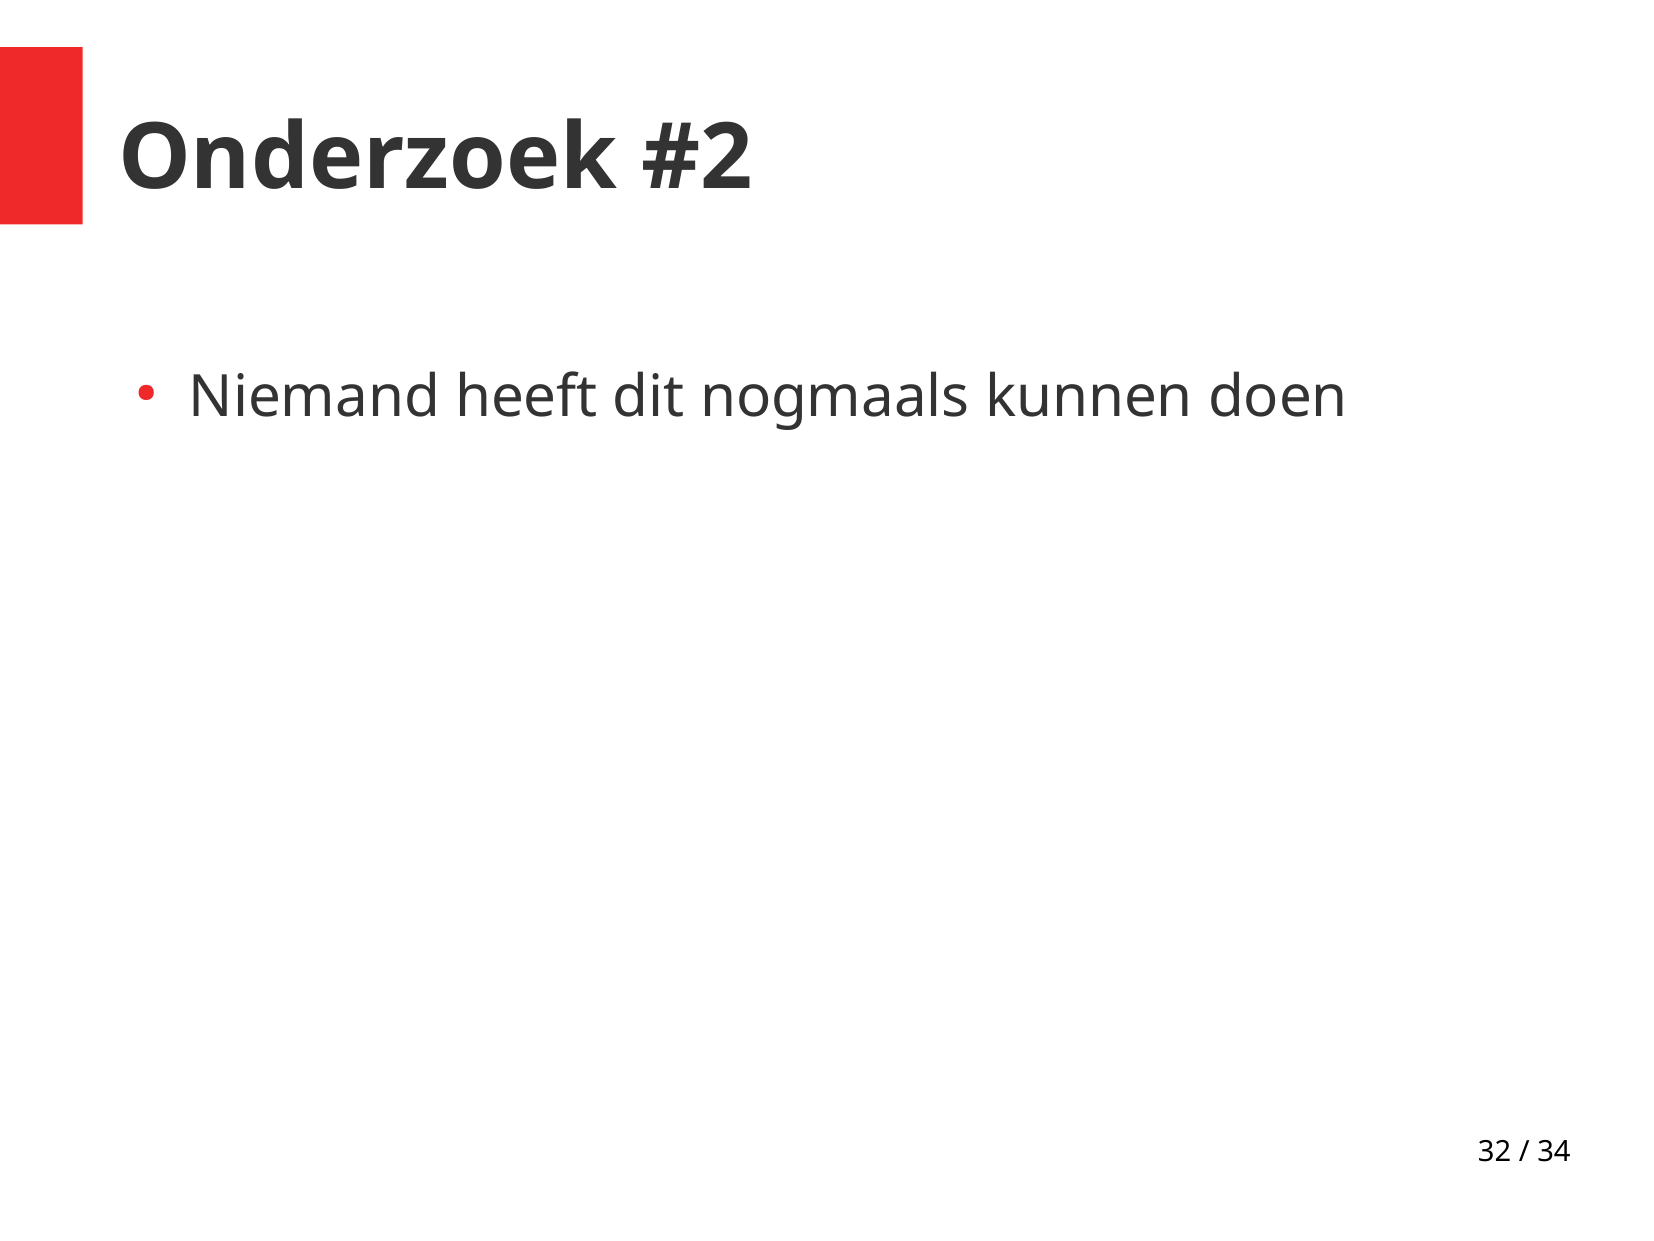

# Onderzoek #2
Niemand heeft dit nogmaals kunnen doen
32